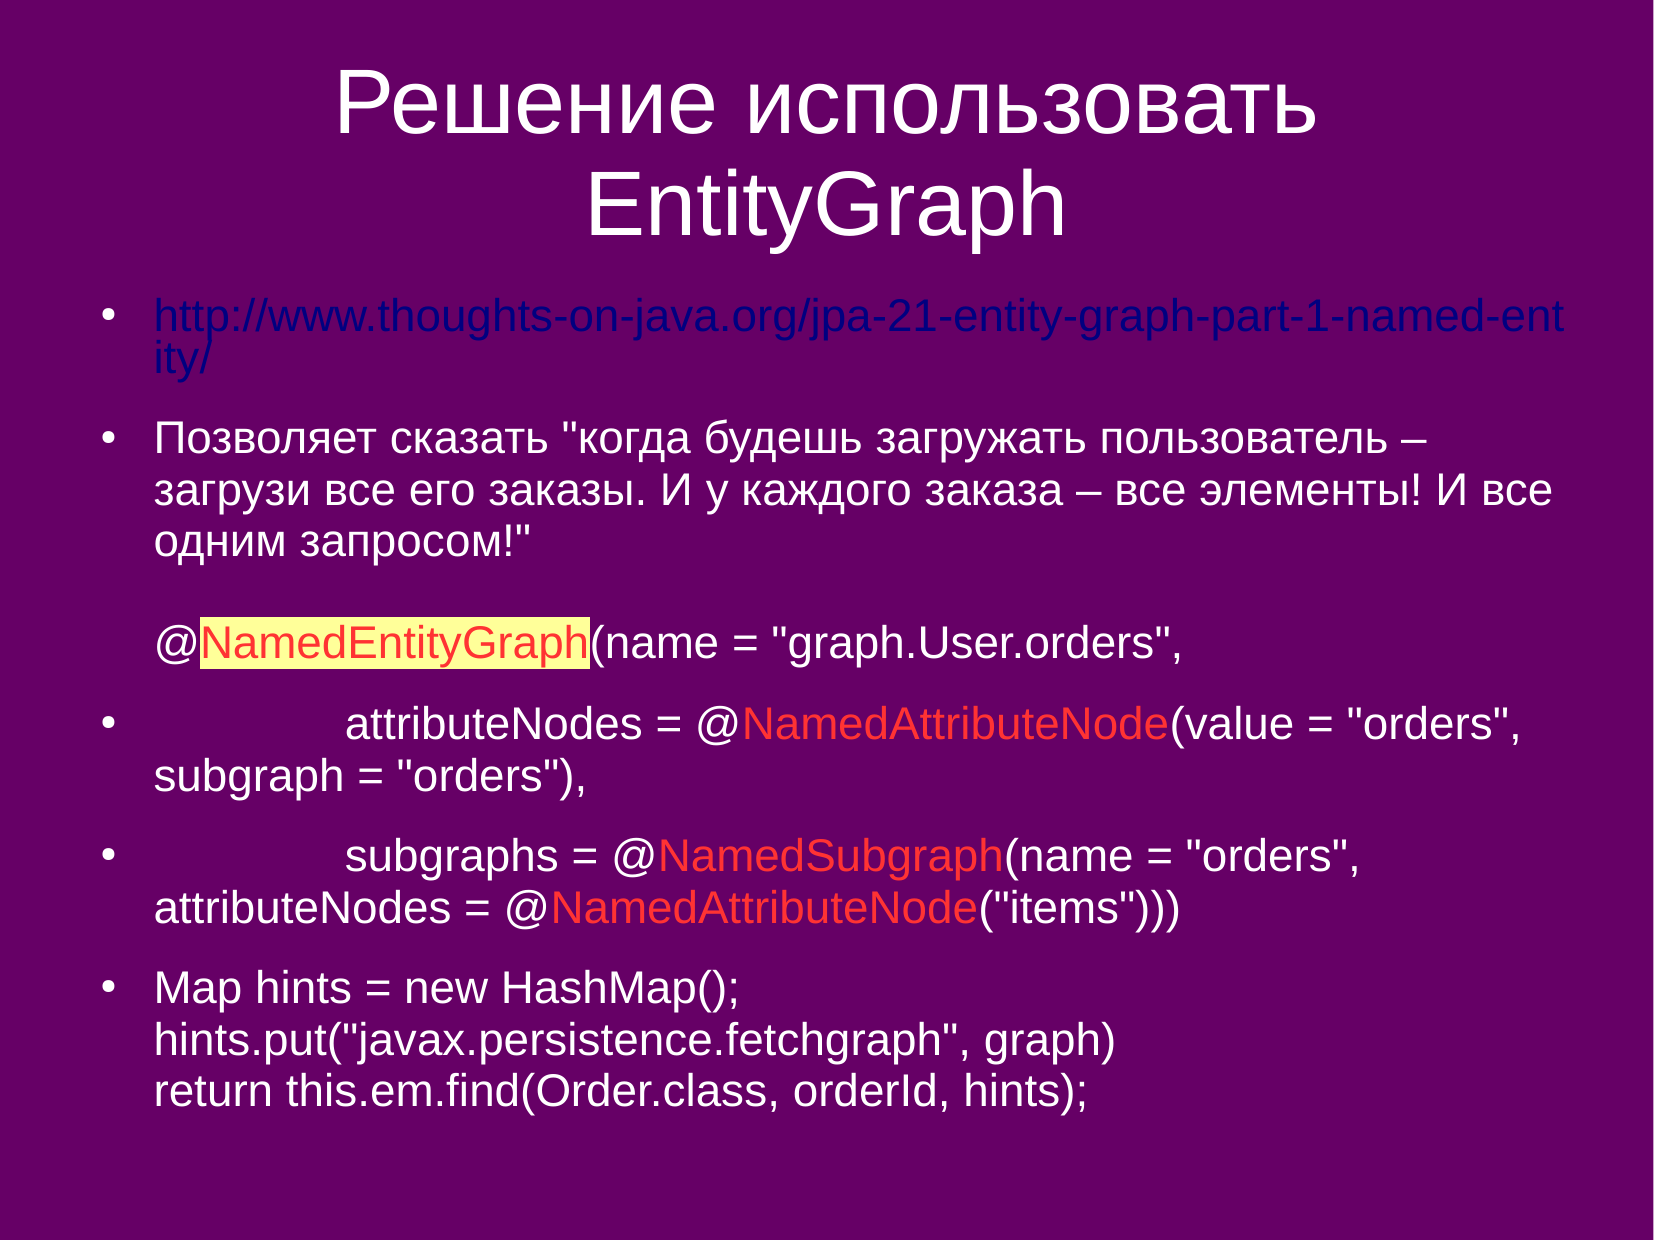

# Решение использовать EntityGraph
http://www.thoughts-on-java.org/jpa-21-entity-graph-part-1-named-entity/
Позволяет сказать "когда будешь загружать пользователь – загрузи все его заказы. И у каждого заказа – все элементы! И все одним запросом!"
@NamedEntityGraph(name = "graph.User.orders",
 attributeNodes = @NamedAttributeNode(value = "orders", subgraph = "orders"),
 subgraphs = @NamedSubgraph(name = "orders", attributeNodes = @NamedAttributeNode("items")))
Map hints = new HashMap();
hints.put("javax.persistence.fetchgraph", graph)
return this.em.find(Order.class, orderId, hints);